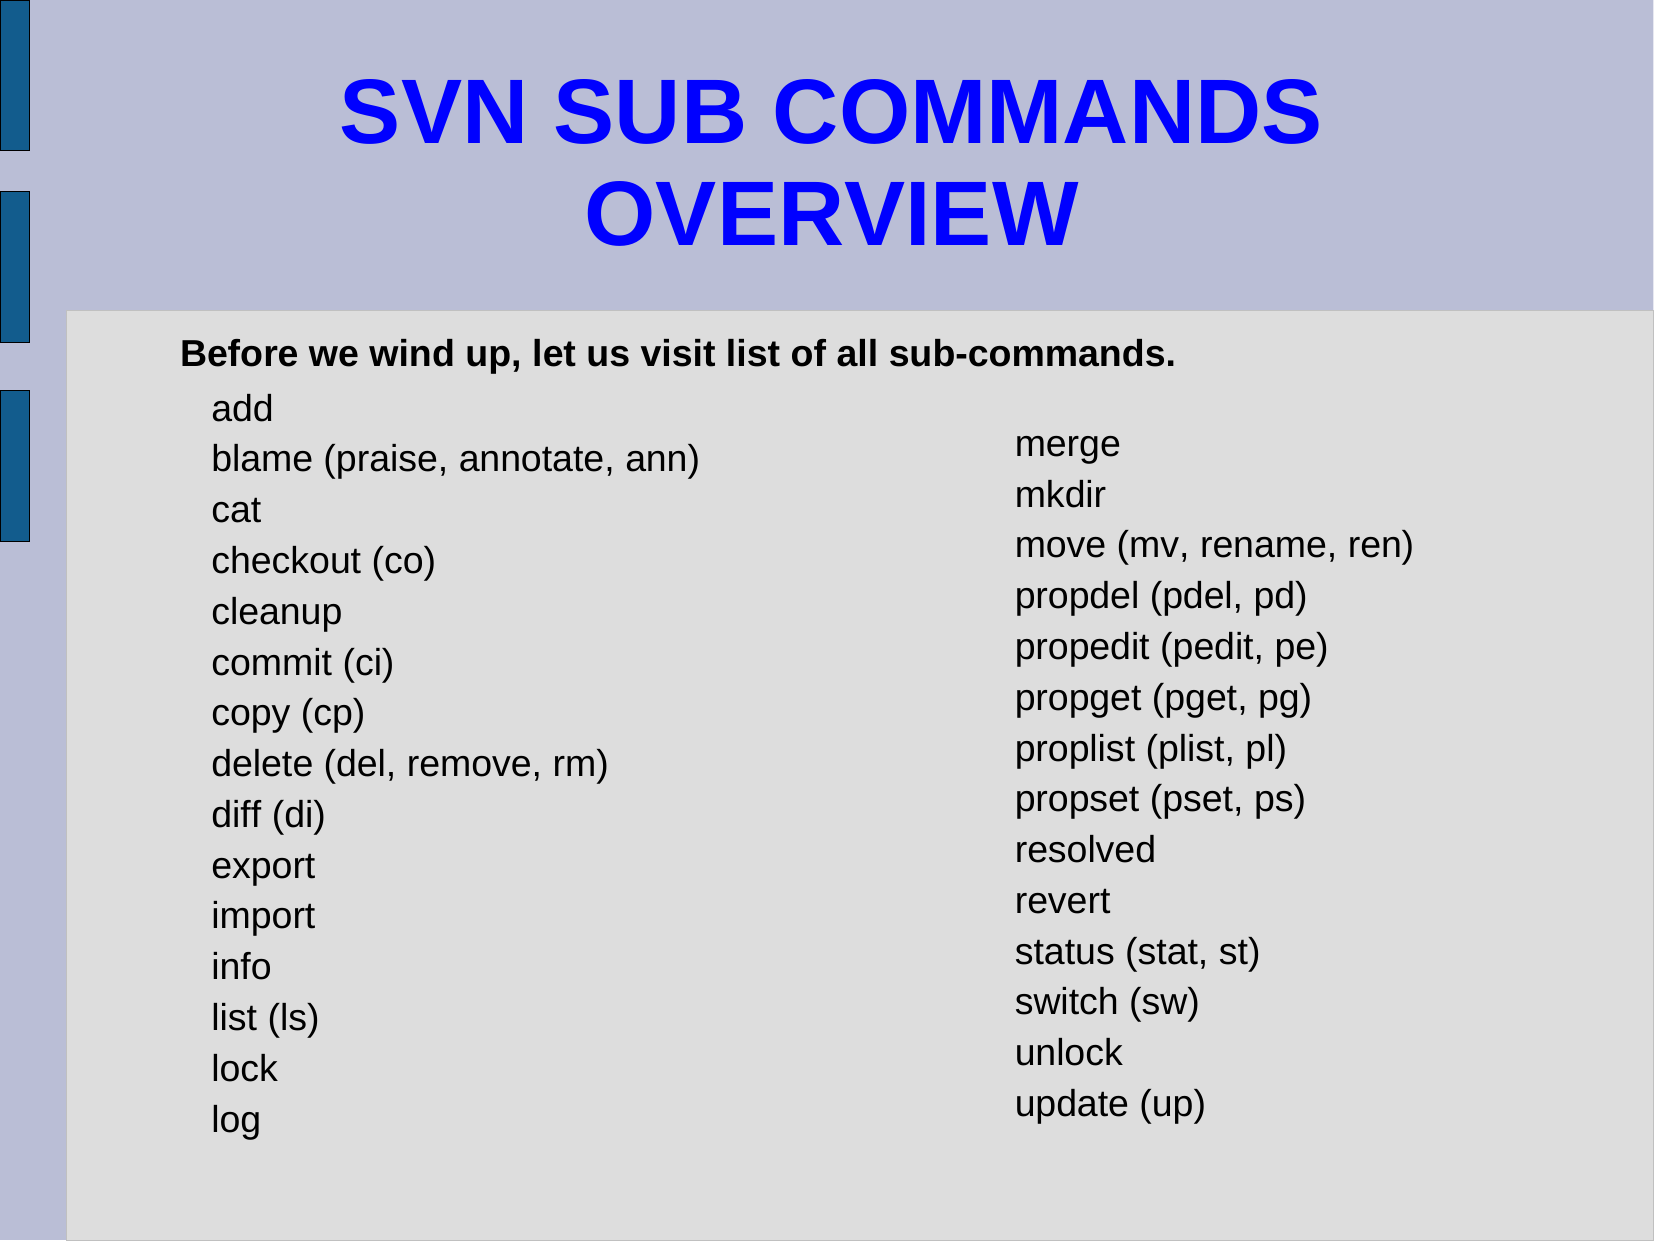

# SVN SUB COMMANDS OVERVIEW
Before we wind up, let us visit list of all sub-commands.
 add
 blame (praise, annotate, ann)
 cat
 checkout (co)
 cleanup
 commit (ci)
 copy (cp)
 delete (del, remove, rm)
 diff (di)
 export
 import
 info
 list (ls)
 lock
 log
 merge
 mkdir
 move (mv, rename, ren)
 propdel (pdel, pd)
 propedit (pedit, pe)
 propget (pget, pg)
 proplist (plist, pl)
 propset (pset, ps)
 resolved
 revert
 status (stat, st)
 switch (sw)
 unlock
 update (up)